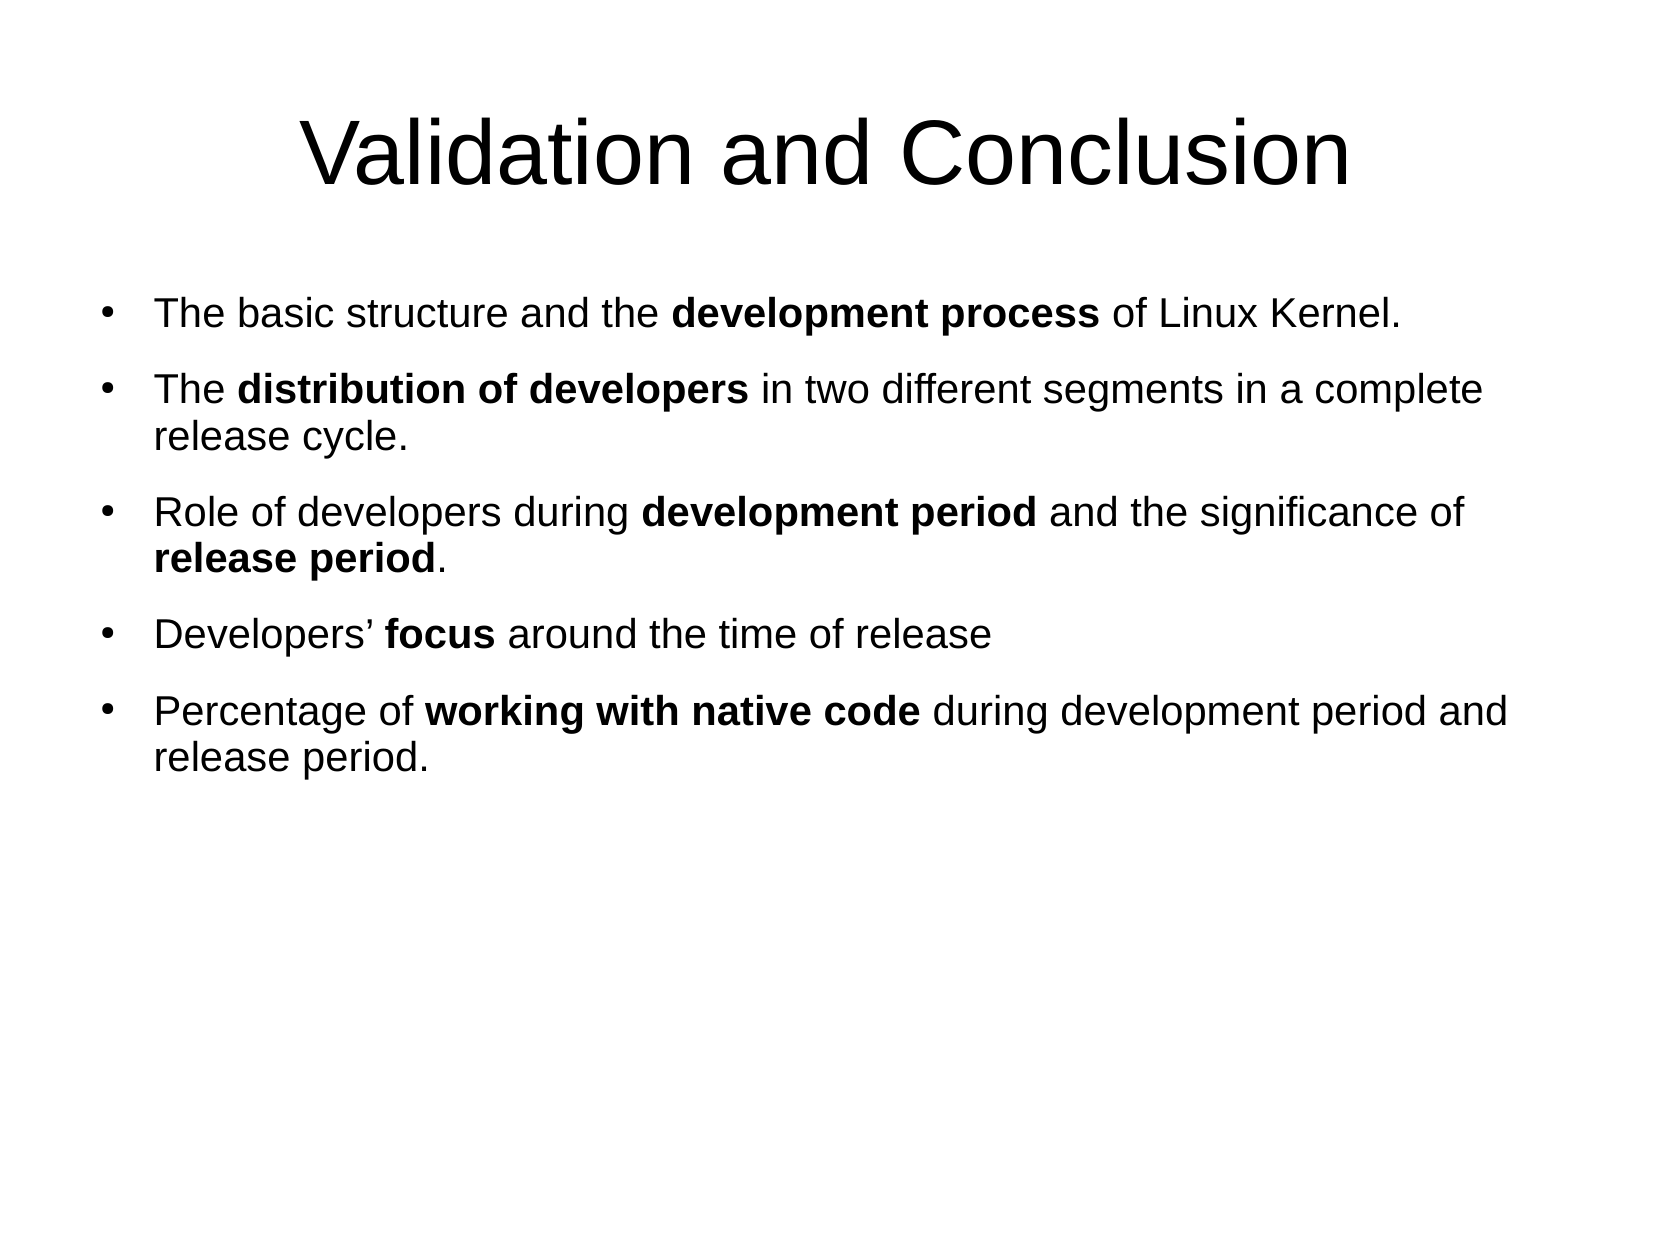

# Validation and Conclusion
The basic structure and the development process of Linux Kernel.
The distribution of developers in two different segments in a complete release cycle.
Role of developers during development period and the significance of release period.
Developers’ focus around the time of release
Percentage of working with native code during development period and release period.